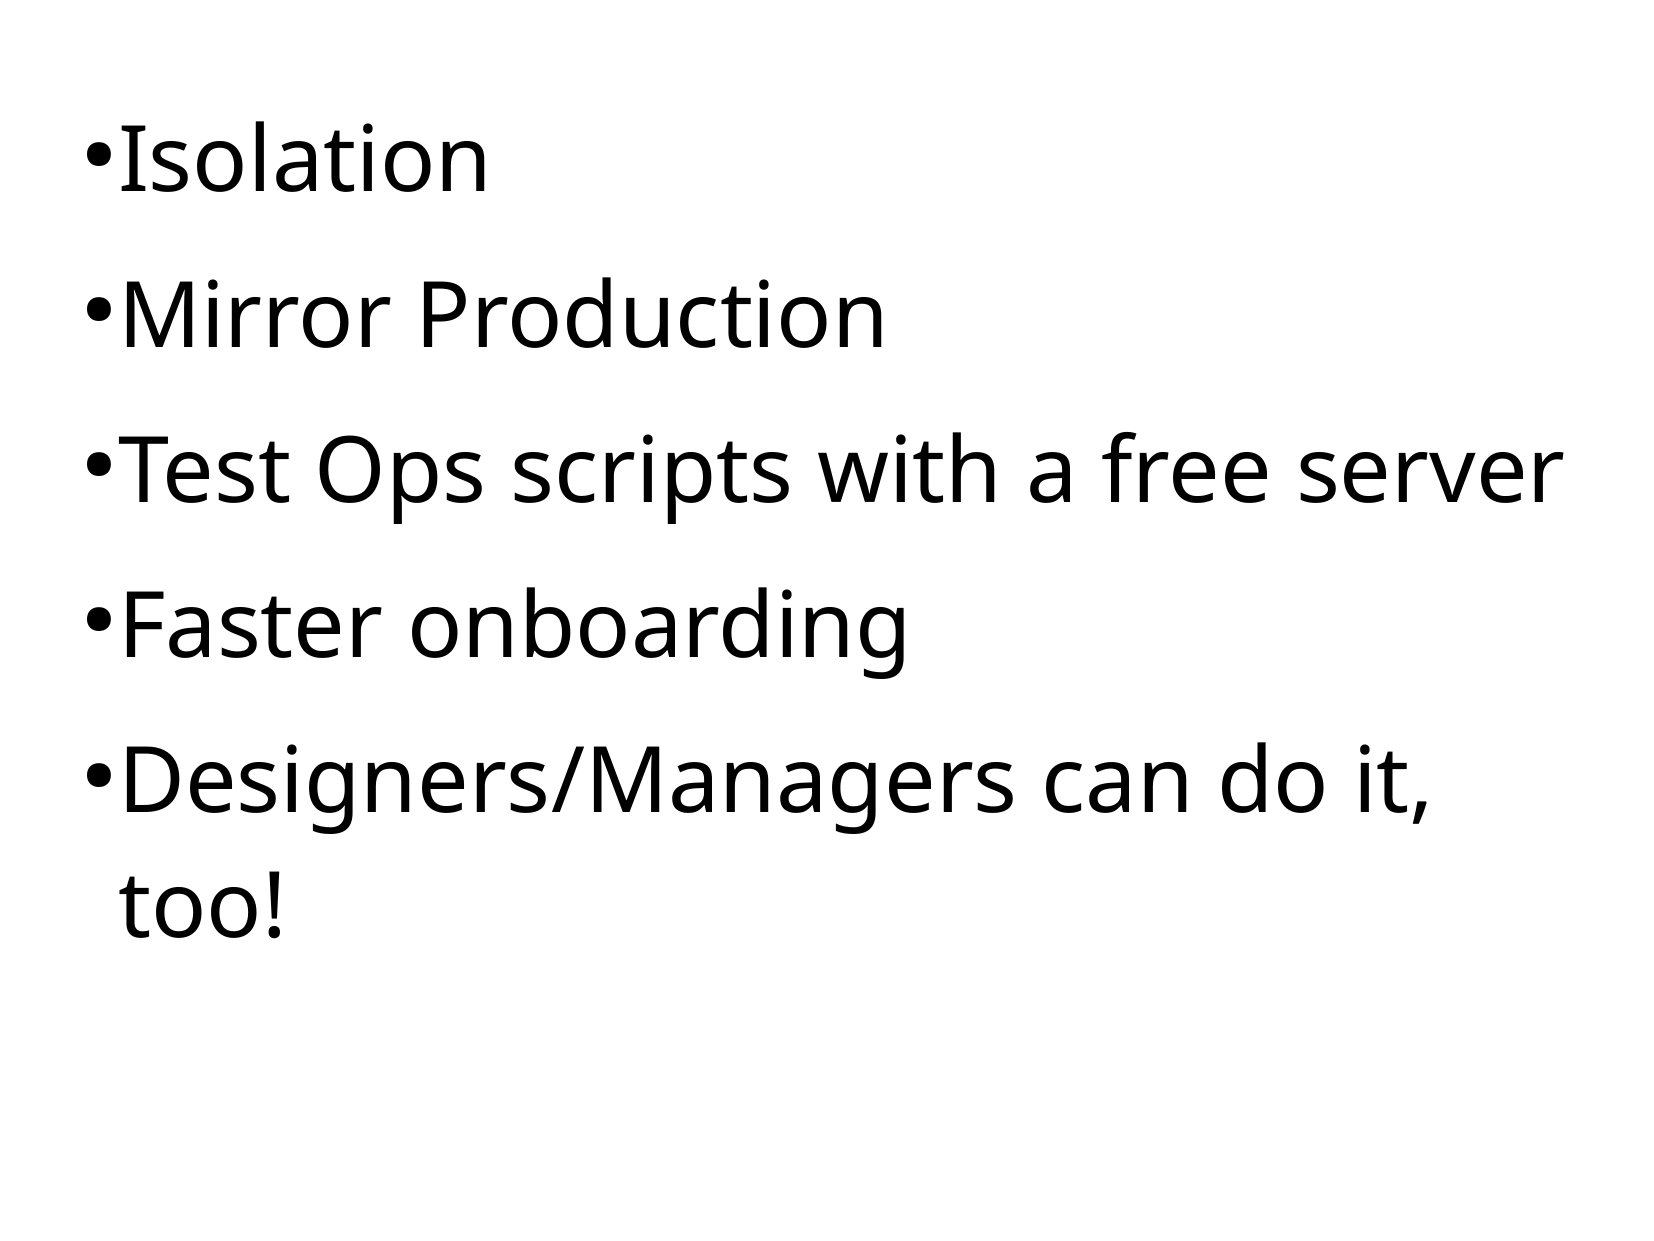

# Isolation
Mirror Production
Test Ops scripts with a free server
Faster onboarding
Designers/Managers can do it, too!